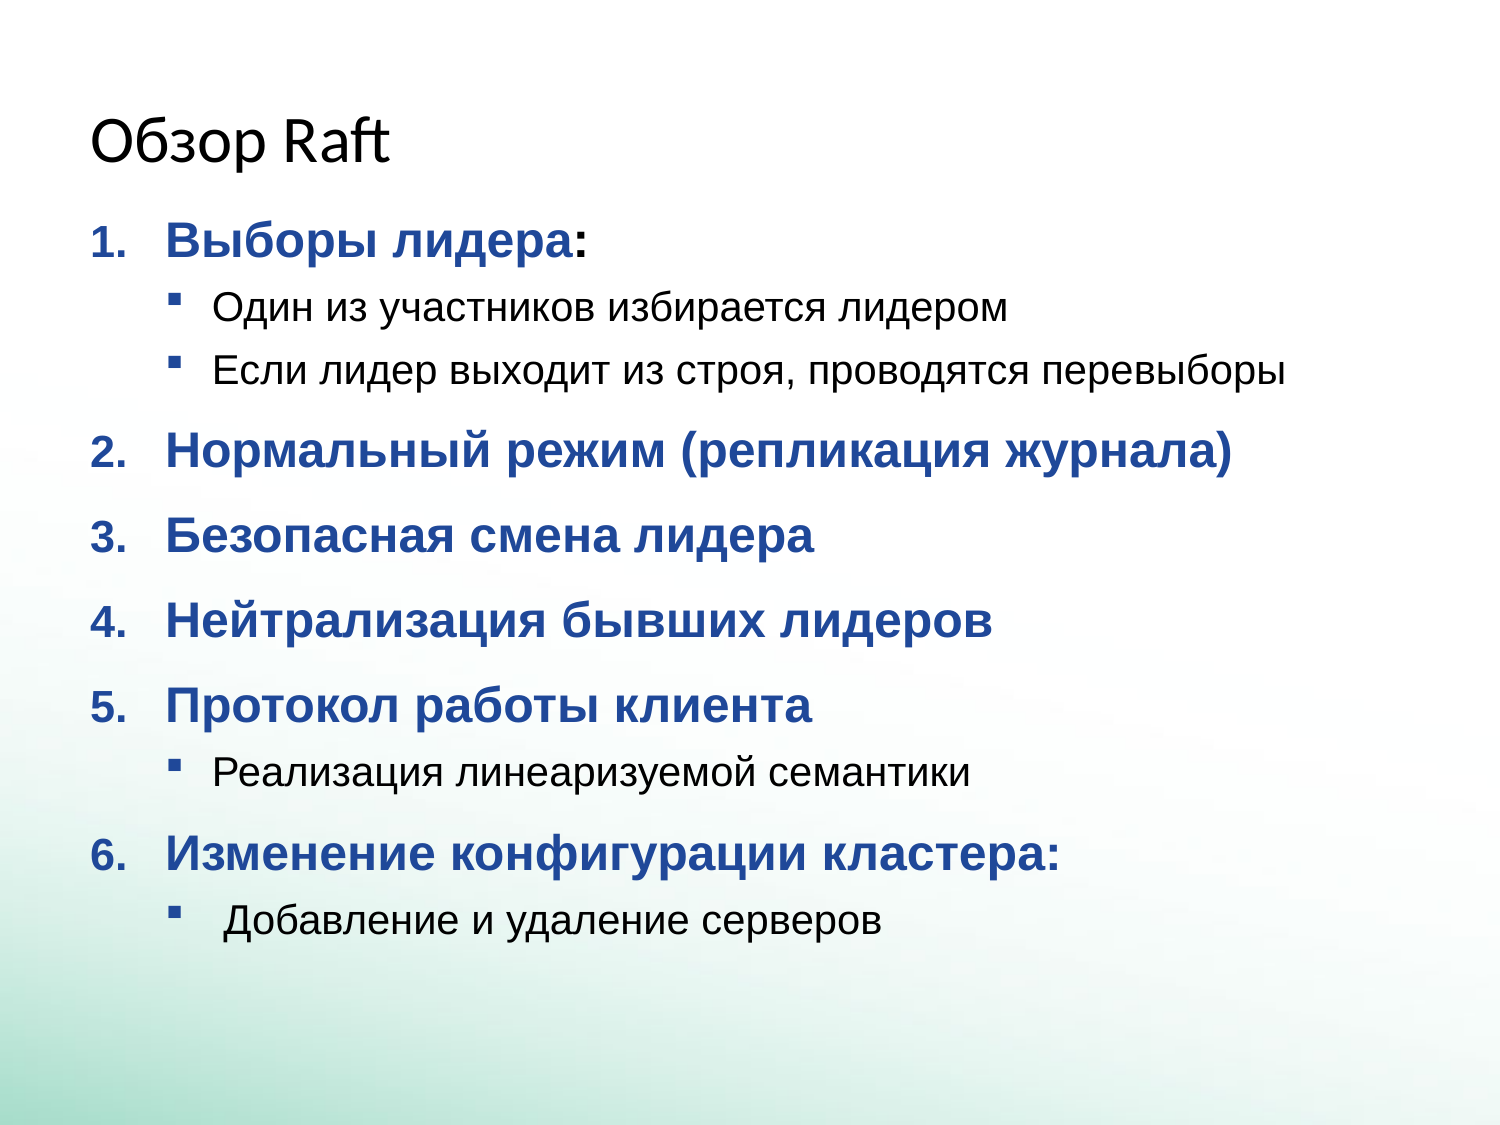

Обзор Raft
# Выборы лидера:
Один из участников избирается лидером
Если лидер выходит из строя, проводятся перевыборы
Нормальный режим (репликация журнала)
Безопасная смена лидера
Нейтрализация бывших лидеров
Протокол работы клиента
Реализация линеаризуемой семантики
Изменение конфигурации кластера:
 Добавление и удаление серверов